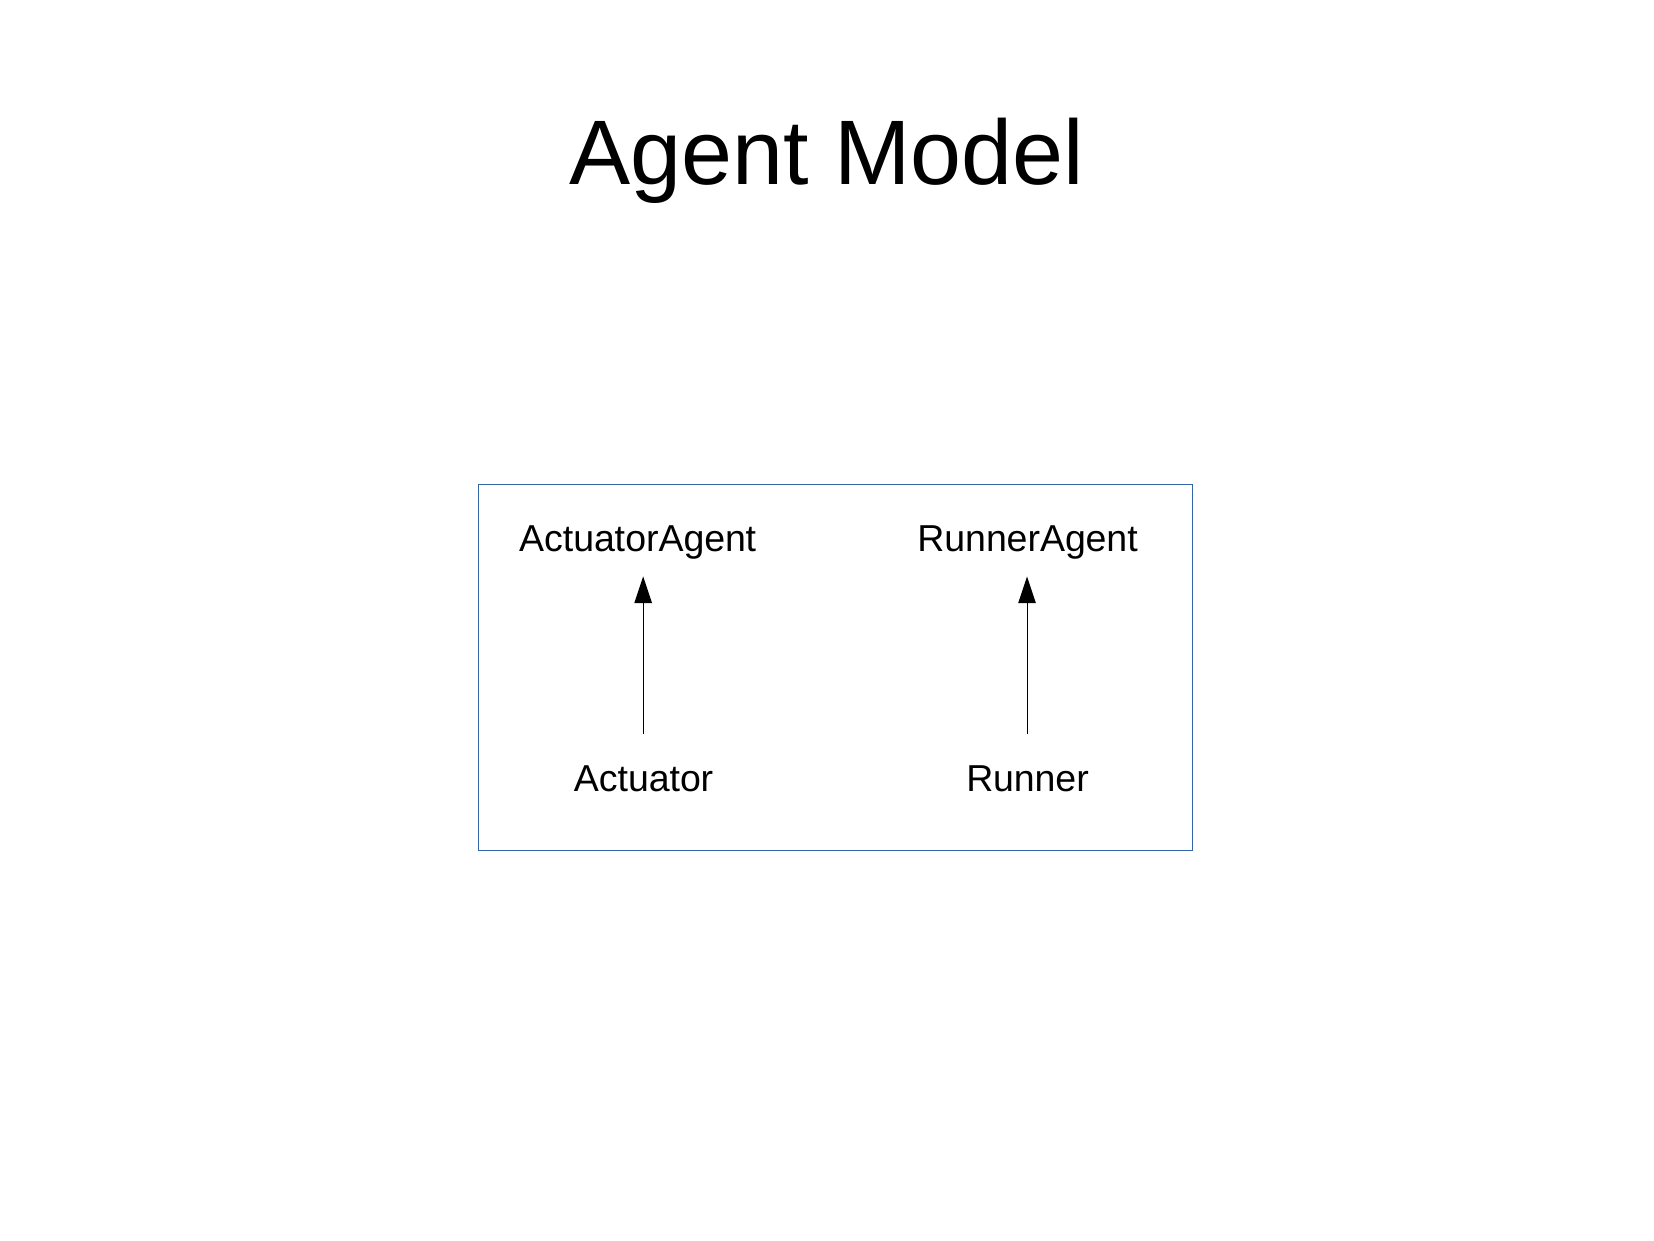

# Agent Model
ActuatorAgent
RunnerAgent
Actuator
Runner